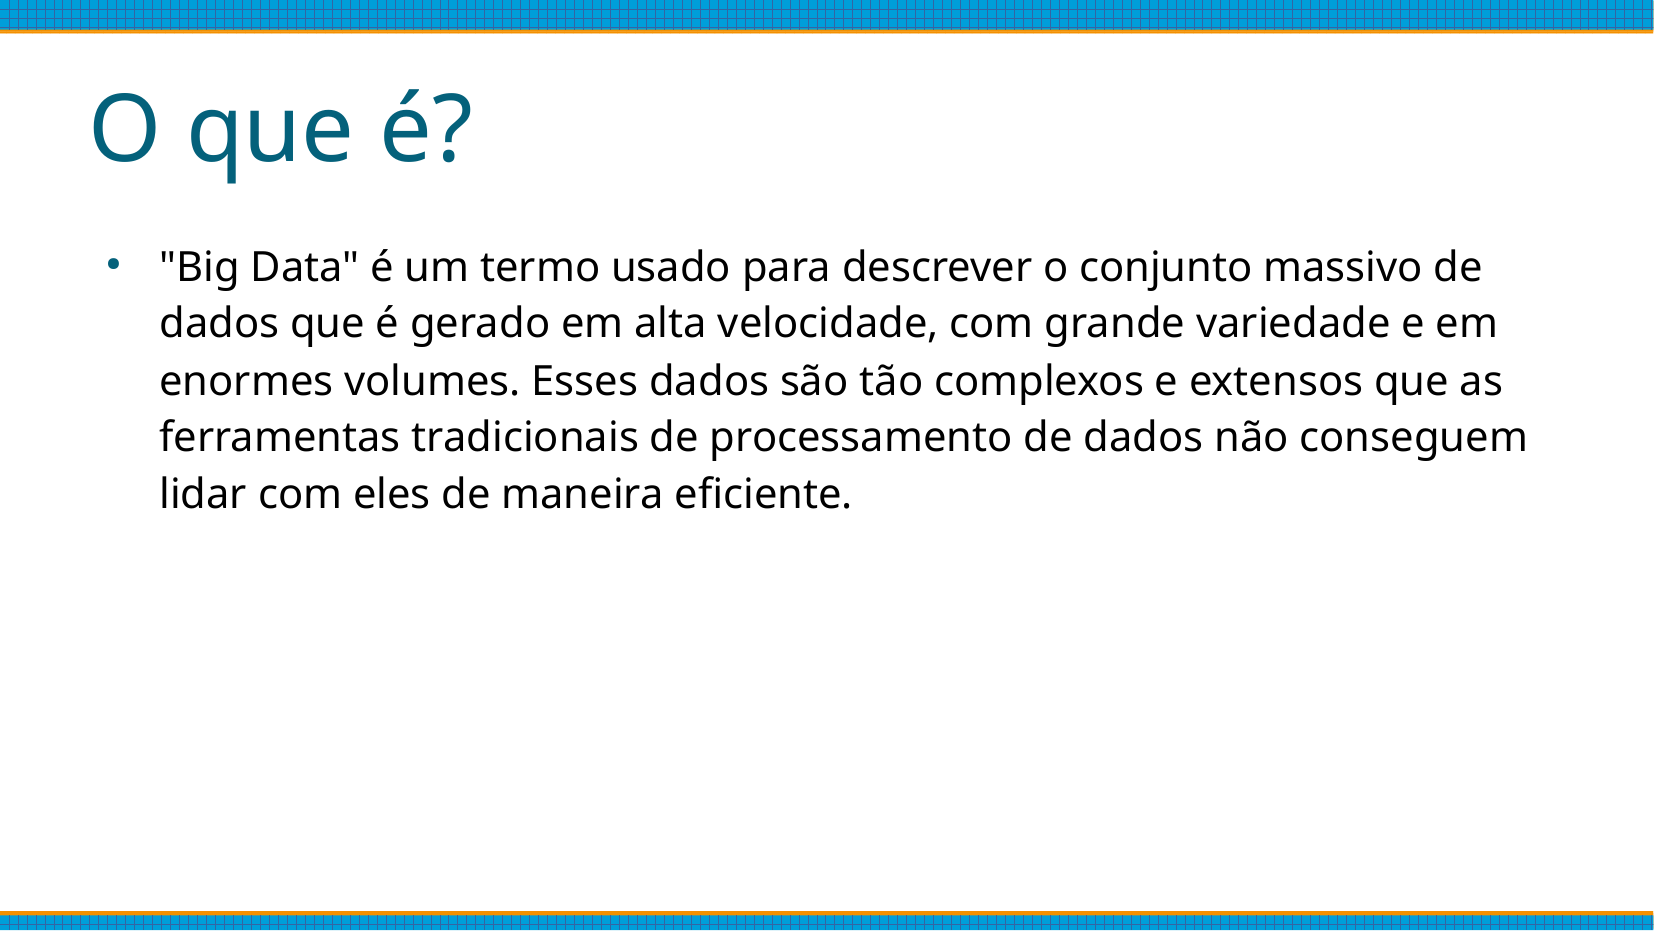

# O que é?
"Big Data" é um termo usado para descrever o conjunto massivo de dados que é gerado em alta velocidade, com grande variedade e em enormes volumes. Esses dados são tão complexos e extensos que as ferramentas tradicionais de processamento de dados não conseguem lidar com eles de maneira eficiente.